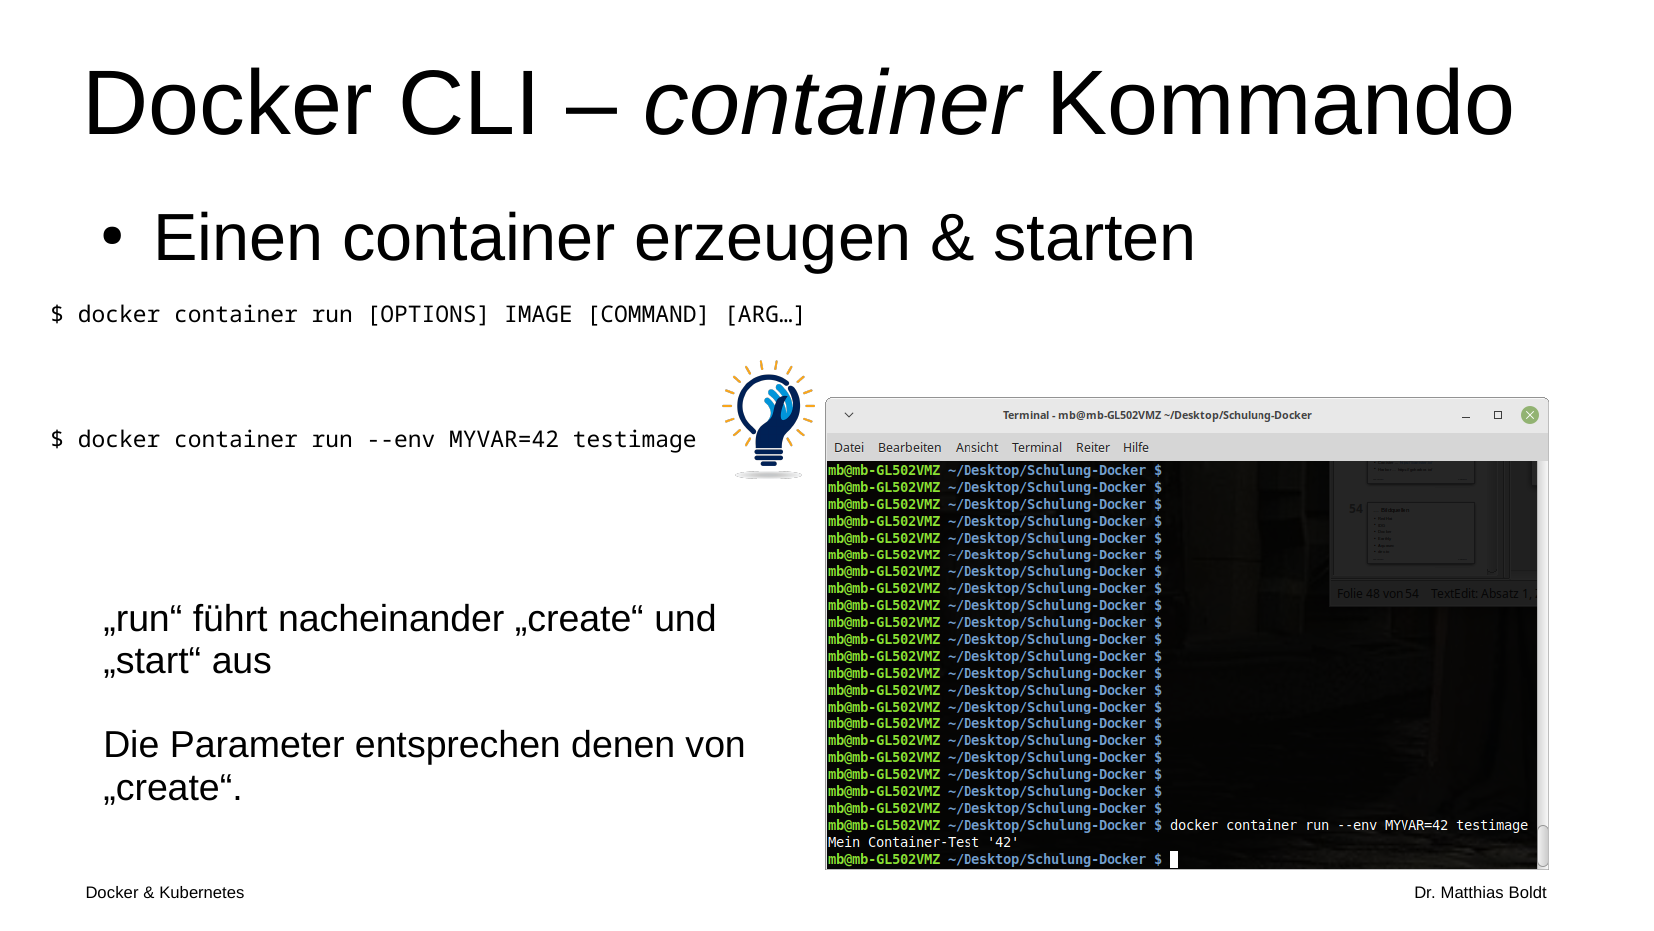

# Docker CLI – container Kommando
Einen container erzeugen & starten
$ docker container run [OPTIONS] IMAGE [COMMAND] [ARG…]
$ docker container run --env MYVAR=42 testimage
„run“ führt nacheinander „create“ und „start“ aus
Die Parameter entsprechen denen von „create“.
Docker & Kubernetes																Dr. Matthias Boldt